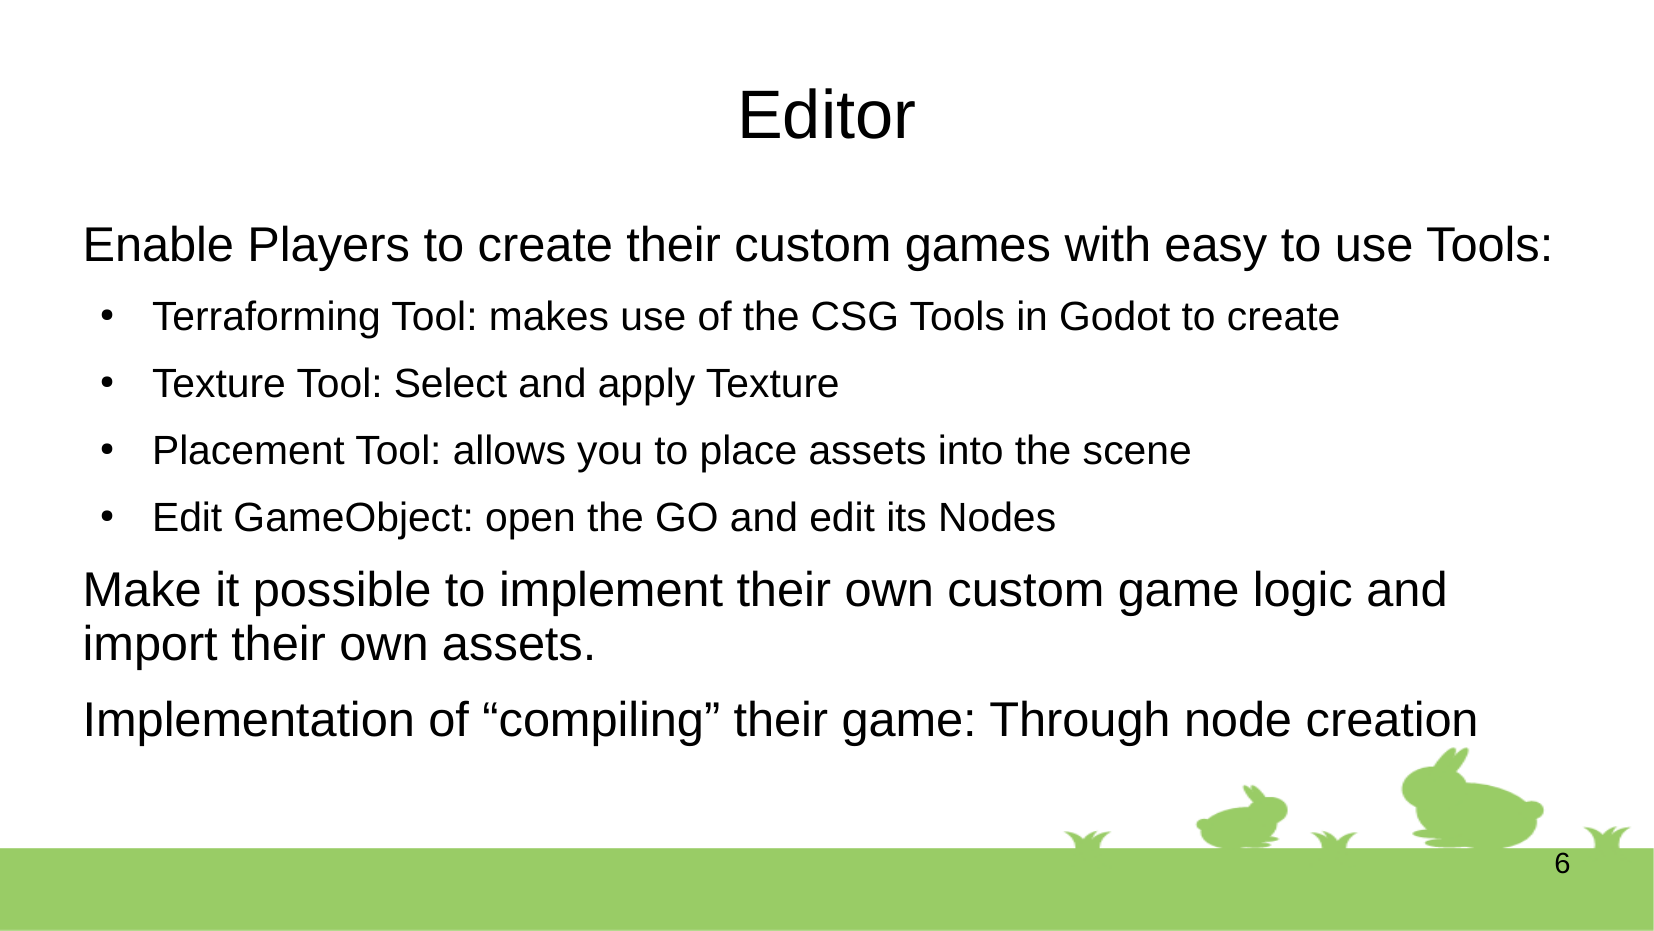

# Editor
Enable Players to create their custom games with easy to use Tools:
Terraforming Tool: makes use of the CSG Tools in Godot to create
Texture Tool: Select and apply Texture
Placement Tool: allows you to place assets into the scene
Edit GameObject: open the GO and edit its Nodes
Make it possible to implement their own custom game logic and import their own assets.
Implementation of “compiling” their game: Through node creation
6